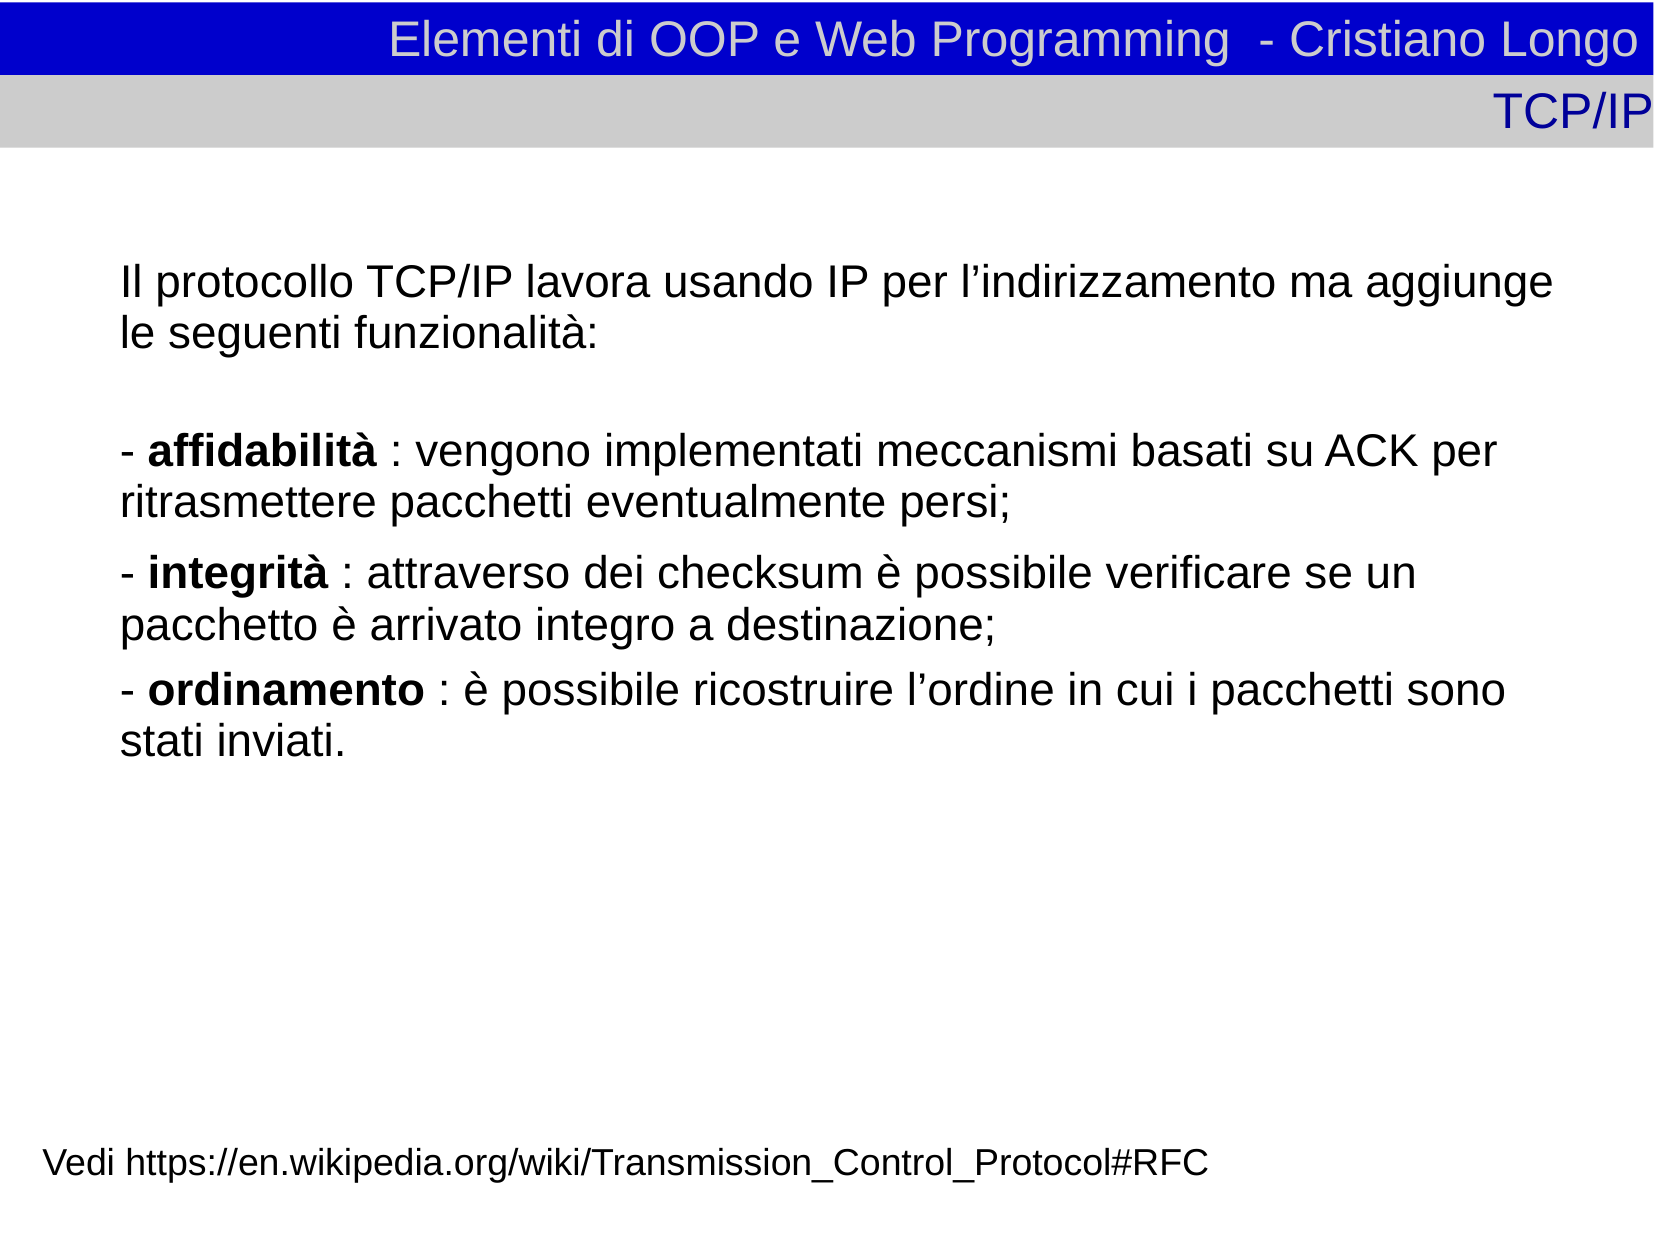

# Elementi di OOP e Web Programming - Cristiano Longo
TCP/IP
Il protocollo TCP/IP lavora usando IP per l’indirizzamento ma aggiunge le seguenti funzionalità:
- affidabilità : vengono implementati meccanismi basati su ACK per ritrasmettere pacchetti eventualmente persi;
| Utente | Cane |
| --- | --- |
| alice | fuffy |
| charlie | doggy |
| charlie | pluto |
| bob | fuffy |
- integrità : attraverso dei checksum è possibile verificare se un pacchetto è arrivato integro a destinazione;
- ordinamento : è possibile ricostruire l’ordine in cui i pacchetti sono stati inviati.
Vedi https://en.wikipedia.org/wiki/Transmission_Control_Protocol#RFC